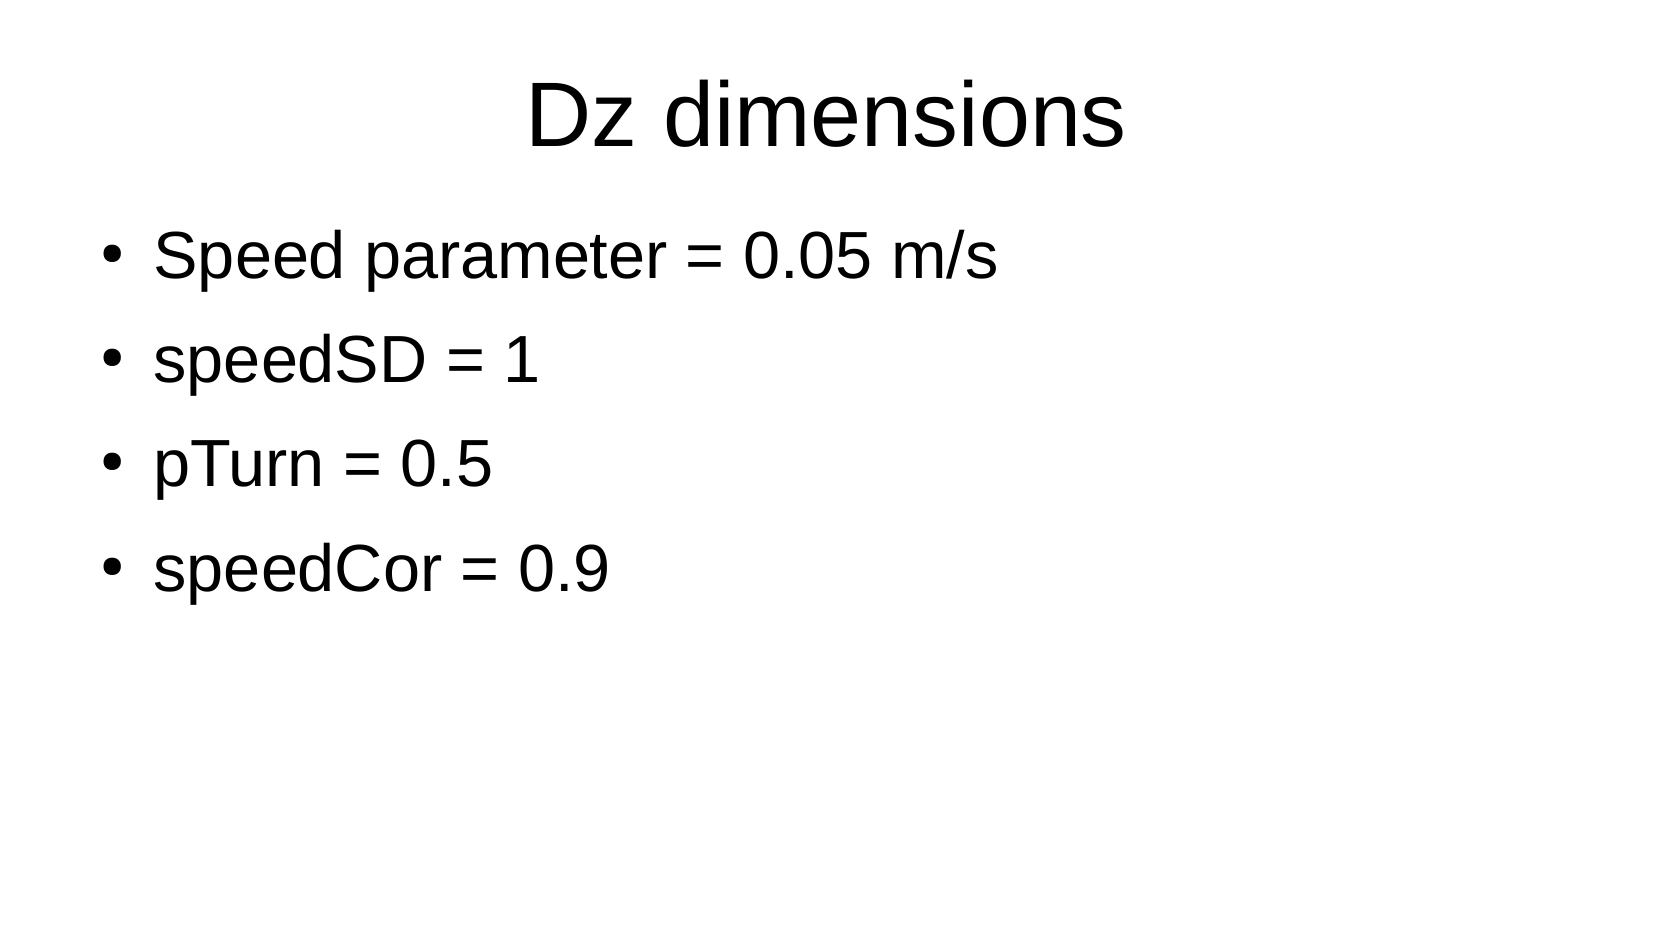

# Dz dimensions
Speed parameter = 0.05 m/s
speedSD = 1
pTurn = 0.5
speedCor = 0.9